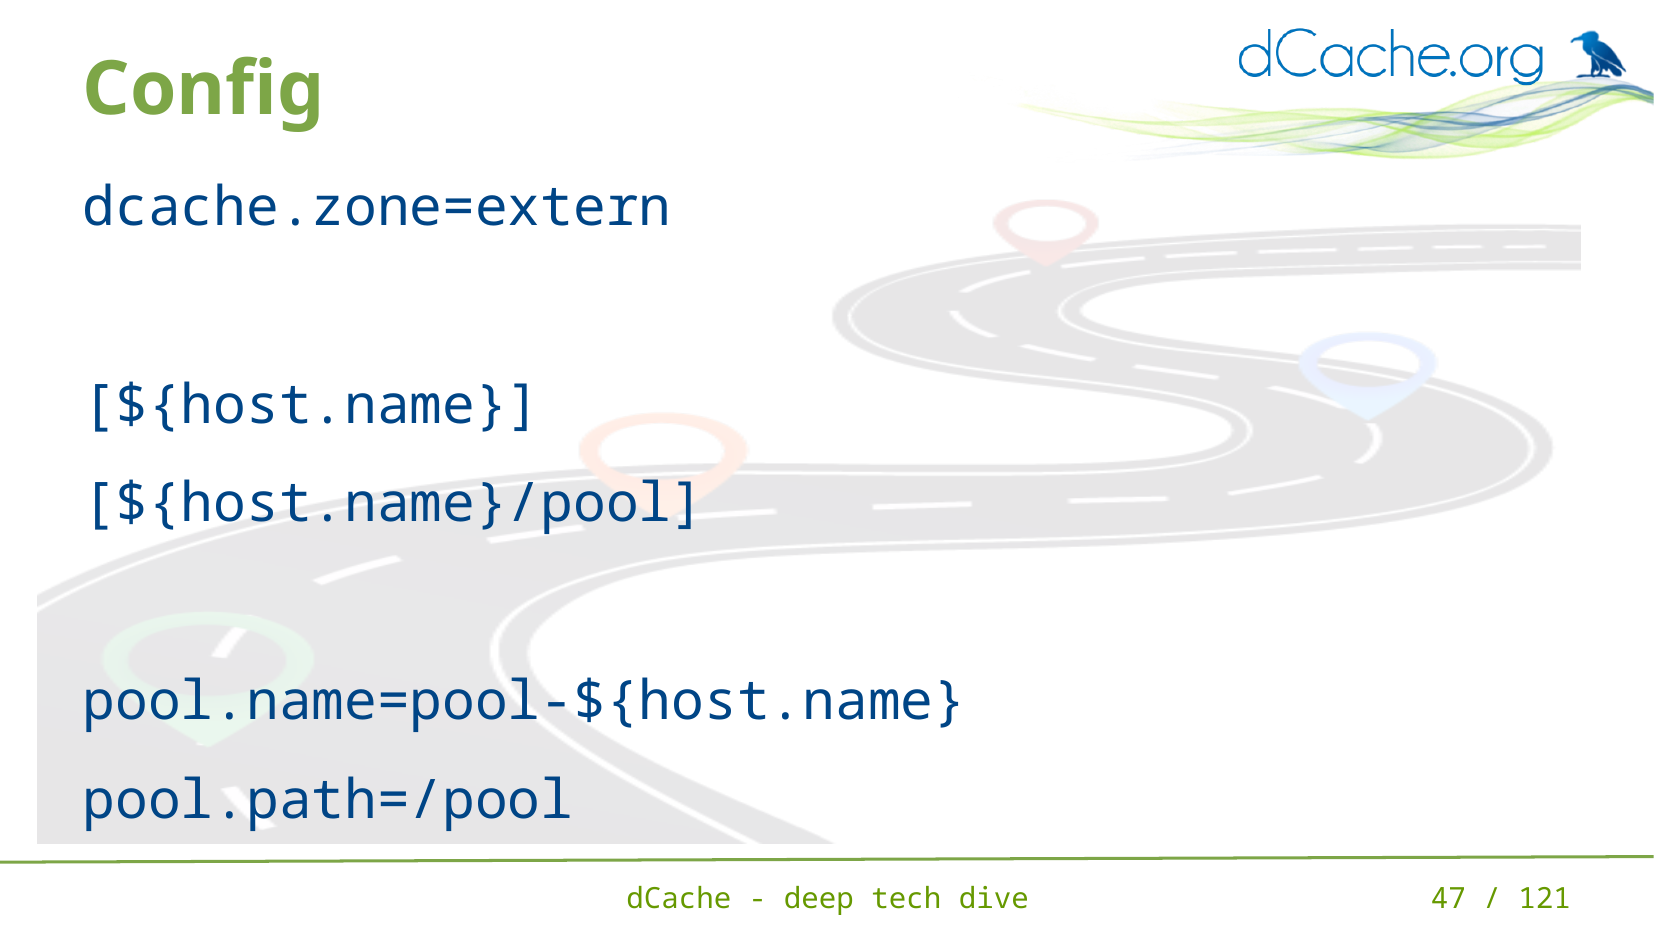

# Config
dcache.zone=extern
[${host.name}]
[${host.name}/pool]
pool.name=pool-${host.name}
pool.path=/pool
dCache - deep tech dive
47